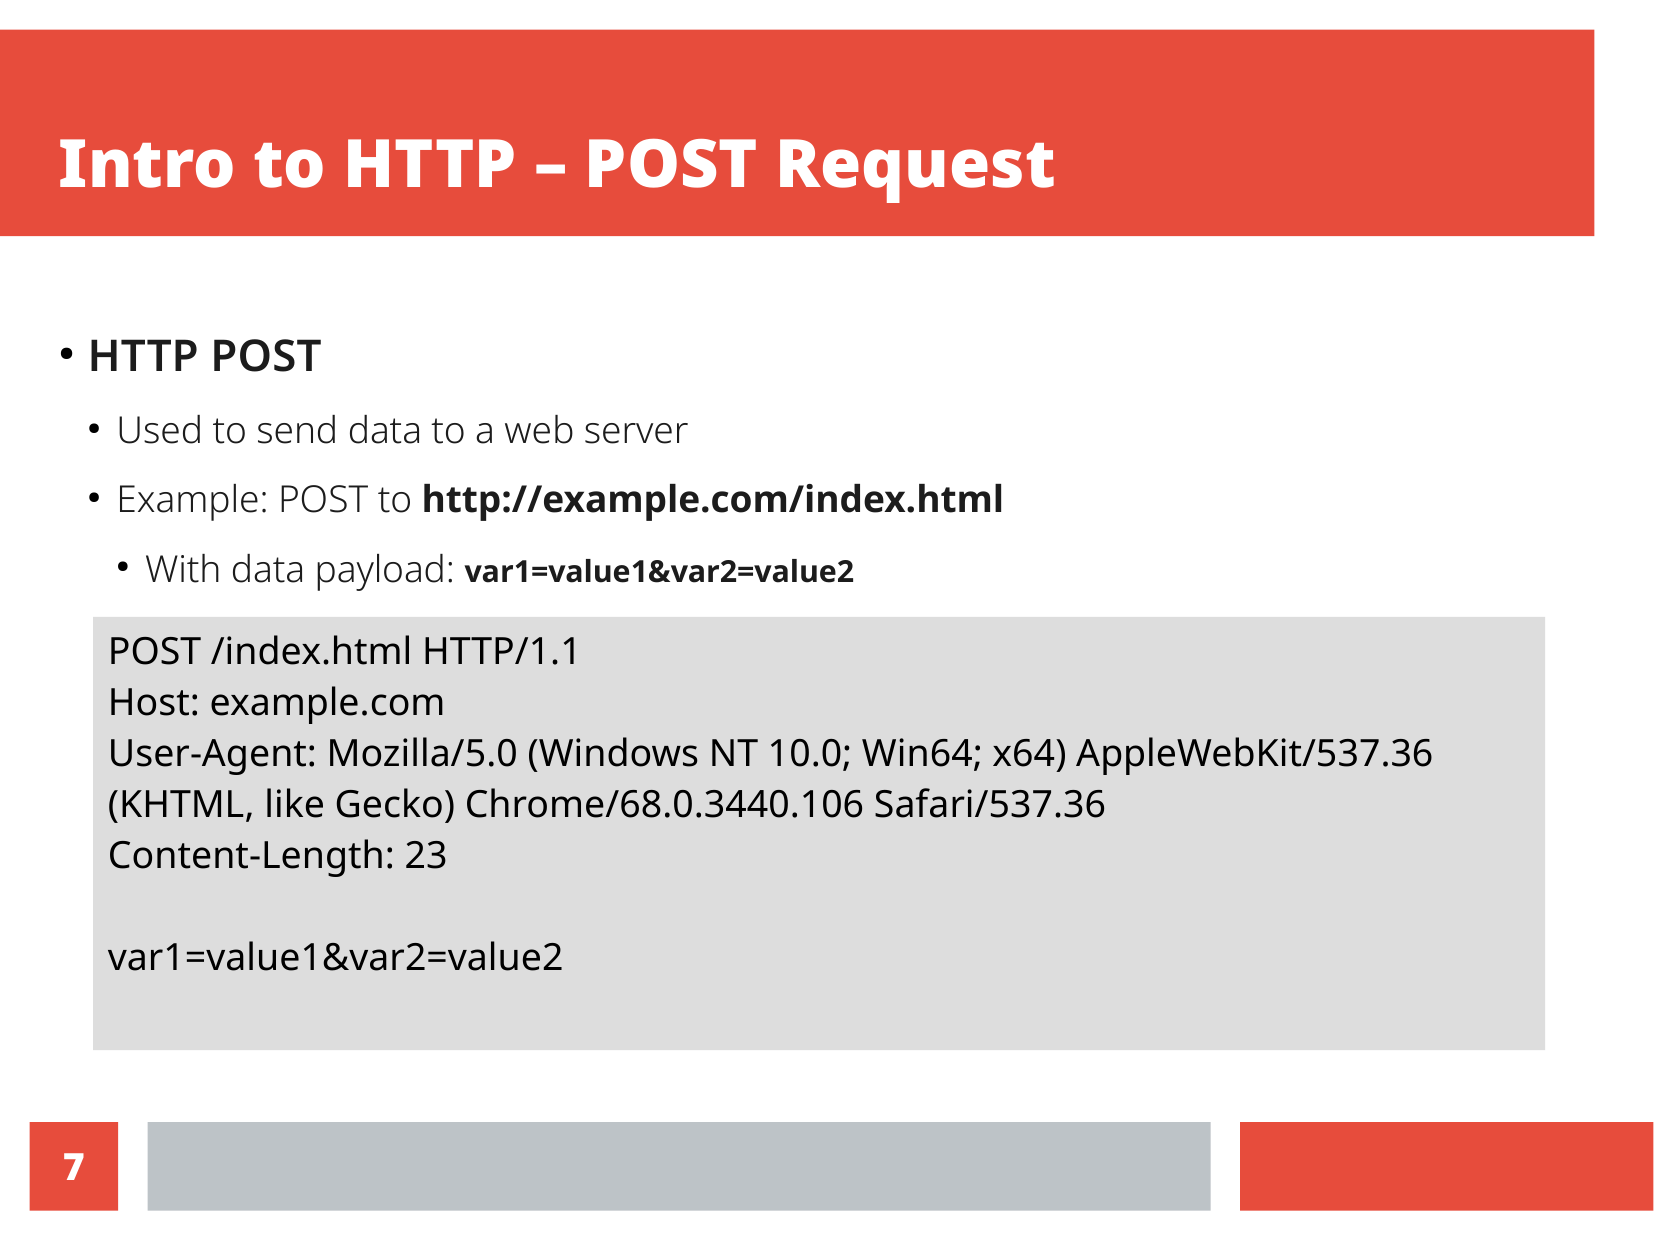

# Intro to HTTP – POST Request
HTTP POST
Used to send data to a web server
Example: POST to http://example.com/index.html
With data payload: var1=value1&var2=value2
POST /index.html HTTP/1.1
Host: example.com
User-Agent: Mozilla/5.0 (Windows NT 10.0; Win64; x64) AppleWebKit/537.36 (KHTML, like Gecko) Chrome/68.0.3440.106 Safari/537.36
Content-Length: 23
var1=value1&var2=value2
7